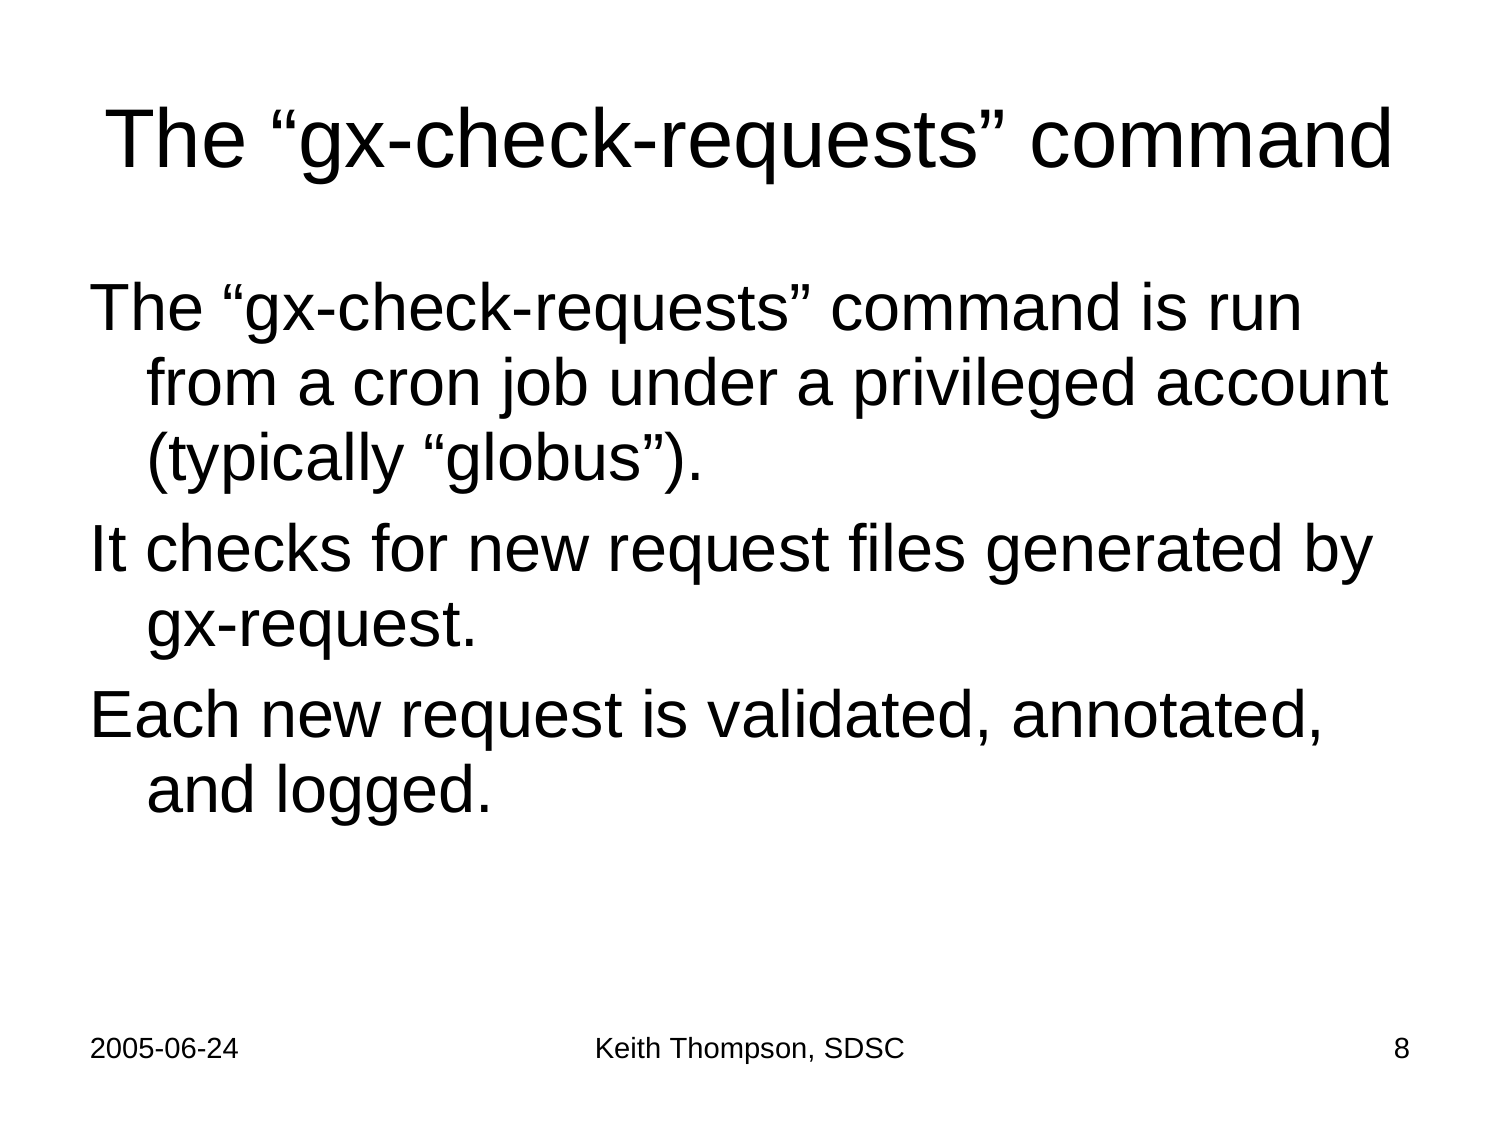

# The “gx-check-requests” command
The “gx-check-requests” command is run from a cron job under a privileged account (typically “globus”).
It checks for new request files generated by gx-request.
Each new request is validated, annotated, and logged.
2005-06-24
Keith Thompson, SDSC
8